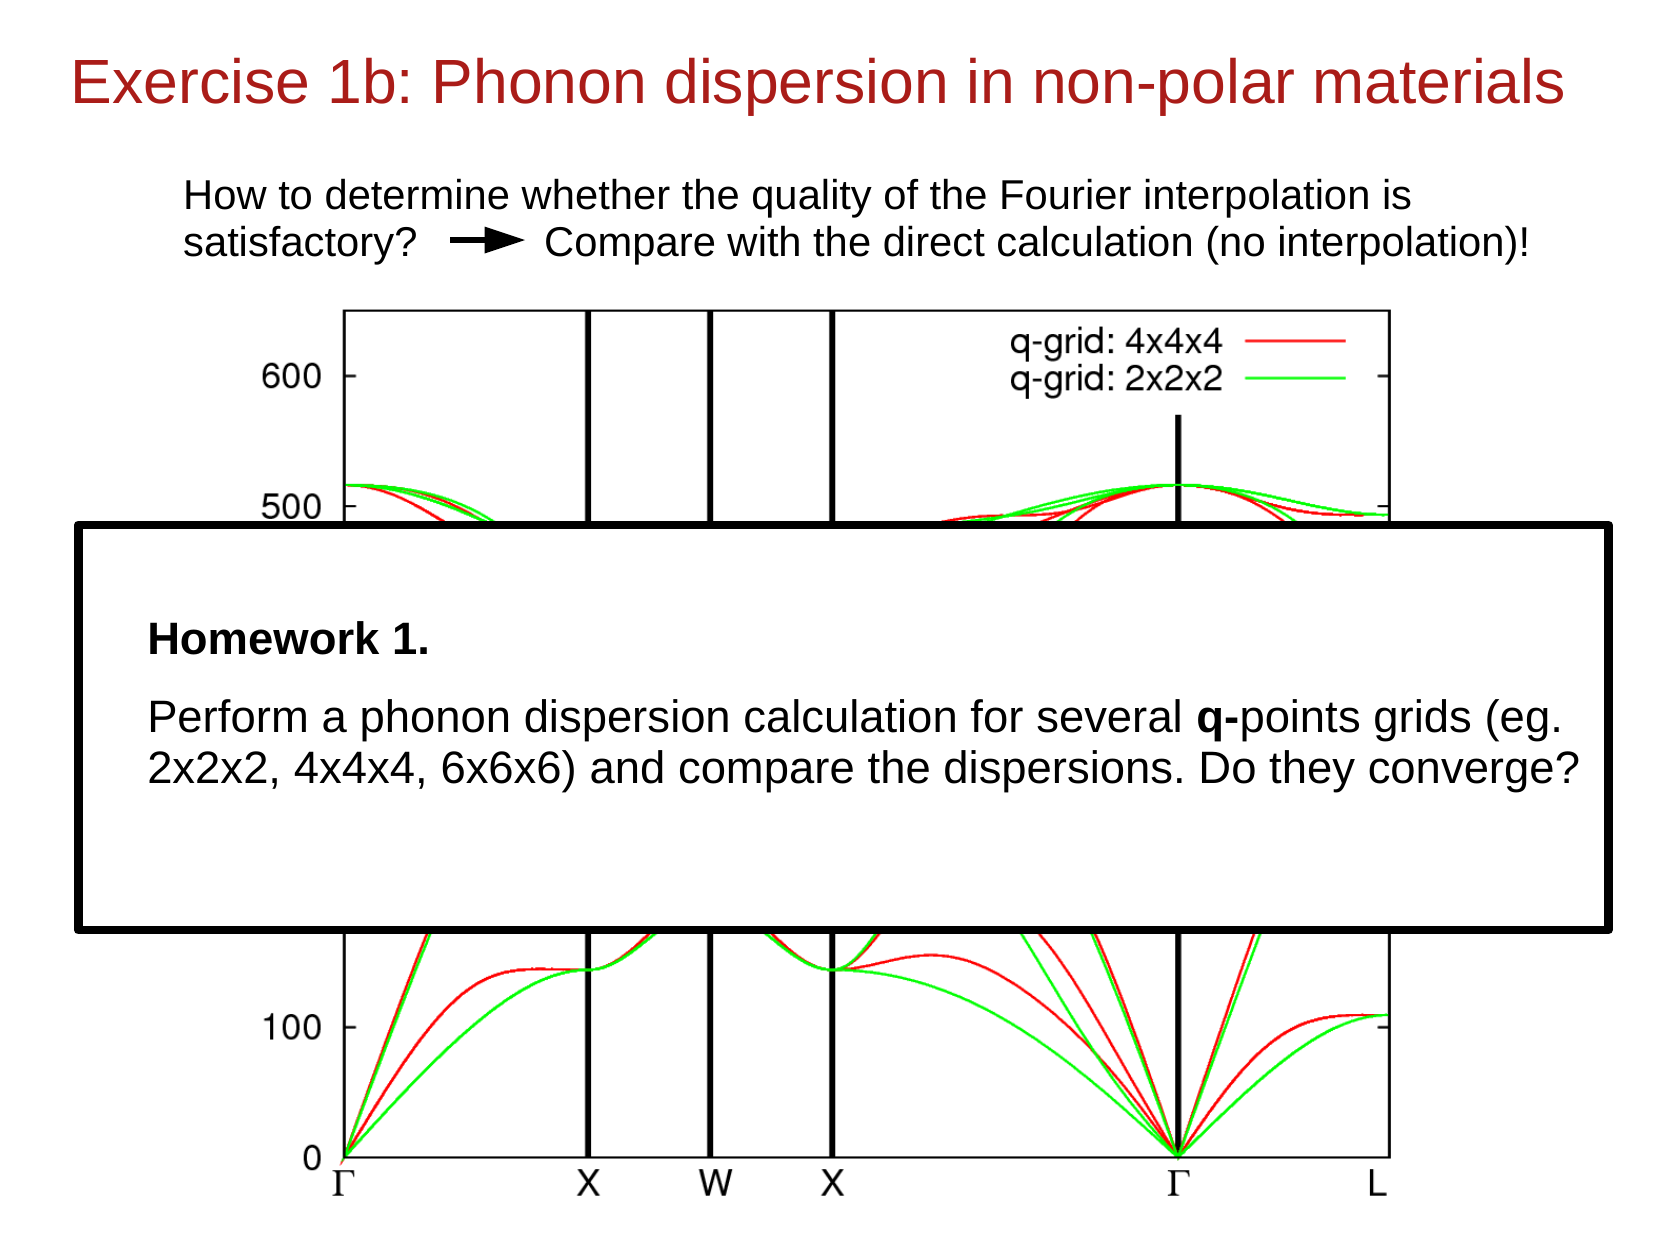

Exercise 1b: Phonon dispersion in non-polar materials
# How to determine whether the quality of the Fourier interpolation is satisfactory? Compare with the direct calculation (no interpolation)!
Homework 1.
Perform a phonon dispersion calculation for several q-points grids (eg. 2x2x2, 4x4x4, 6x6x6) and compare the dispersions. Do they converge?